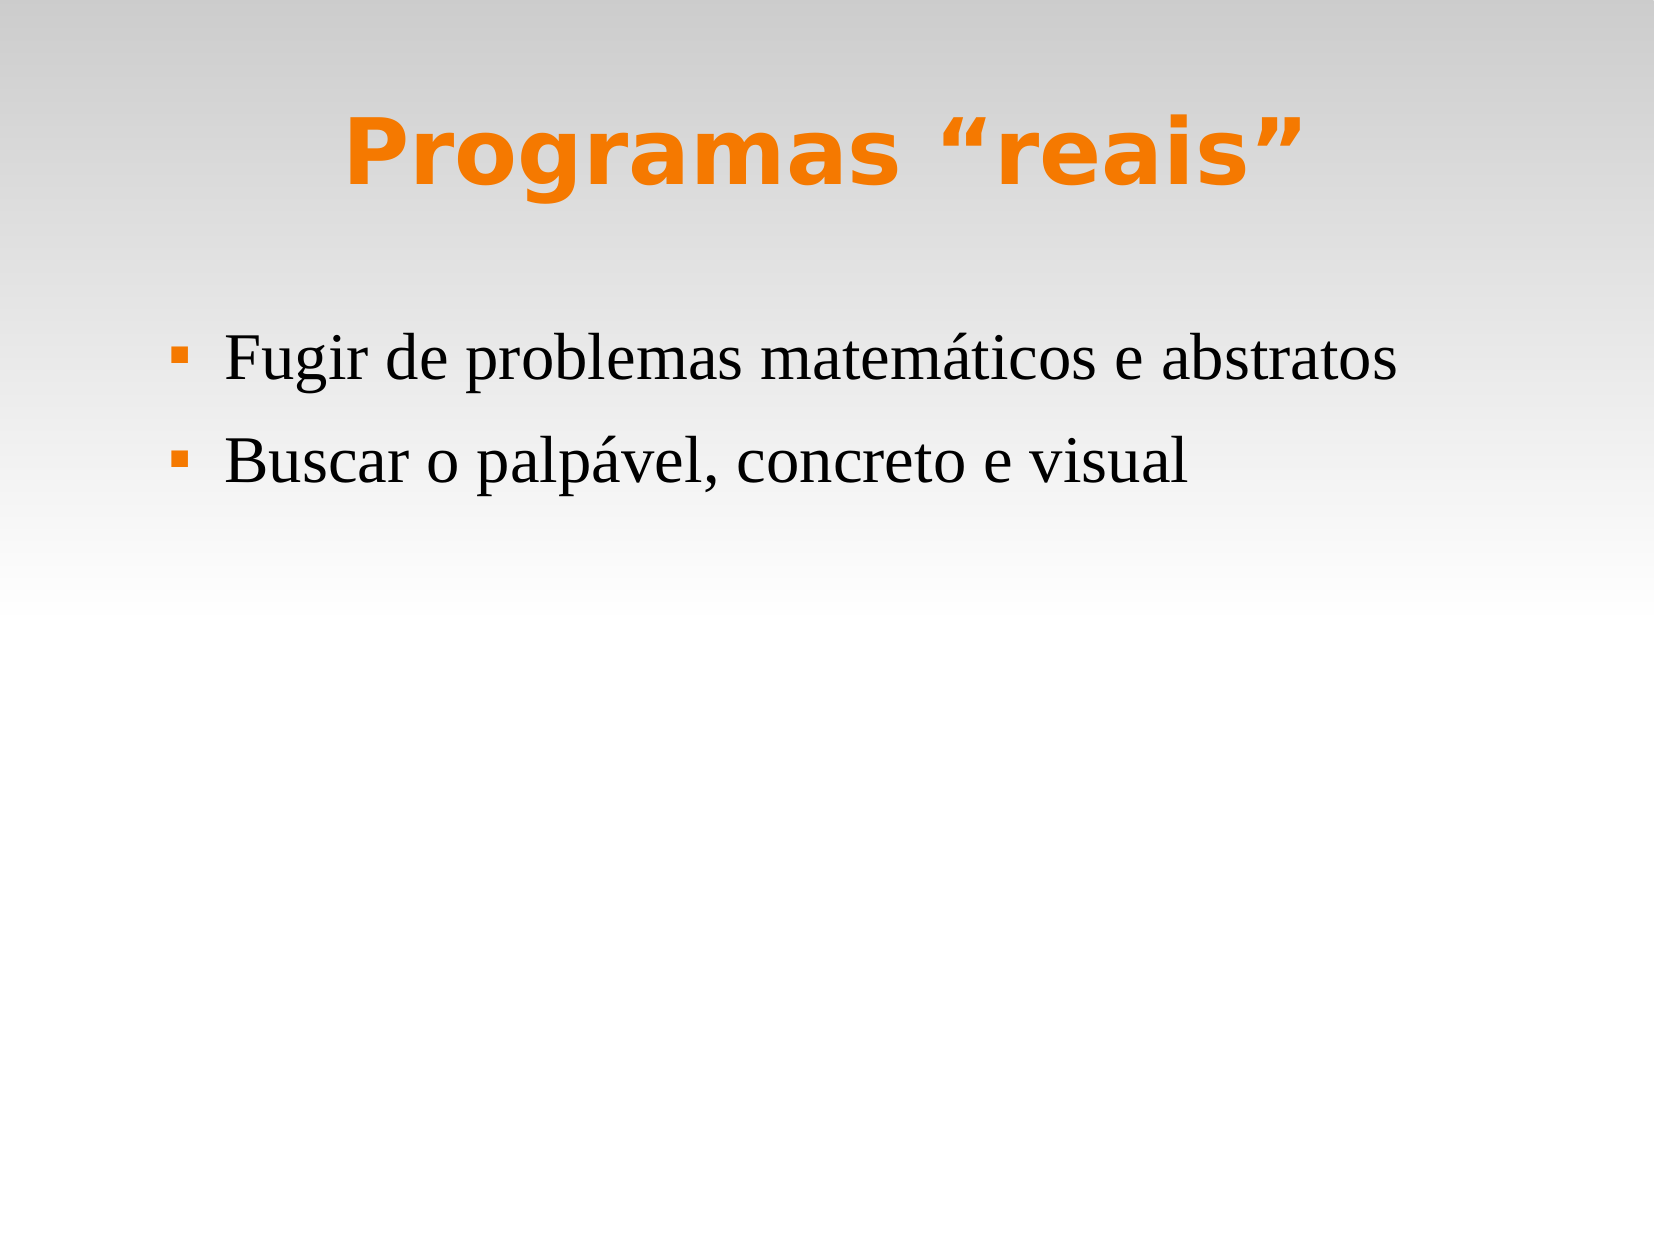

# Programas “reais”
Fugir de problemas matemáticos e abstratos
Buscar o palpável, concreto e visual